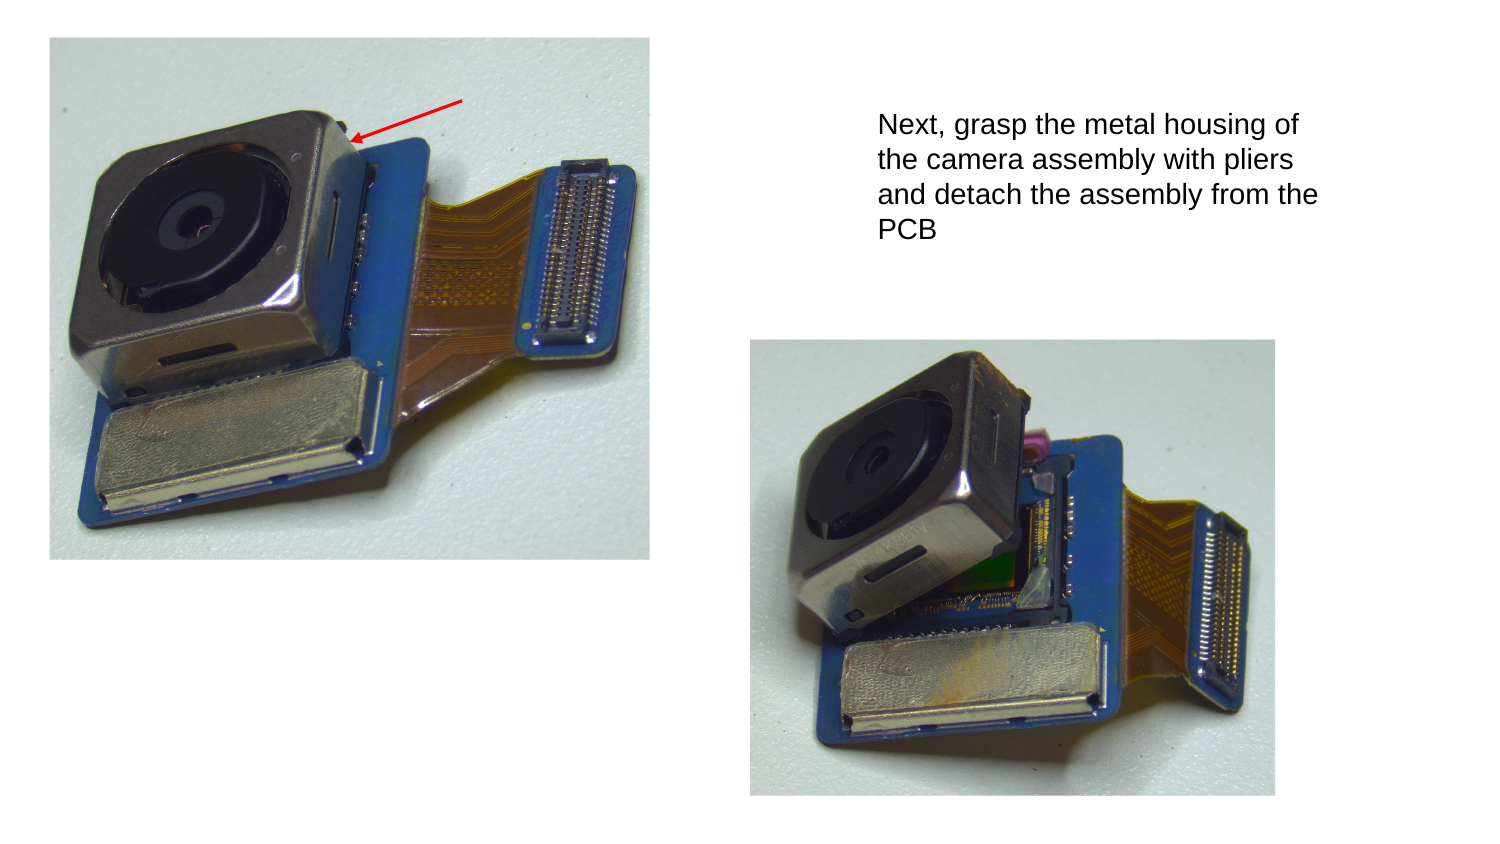

Next, grasp the metal housing of the camera assembly with pliers and detach the assembly from the PCB